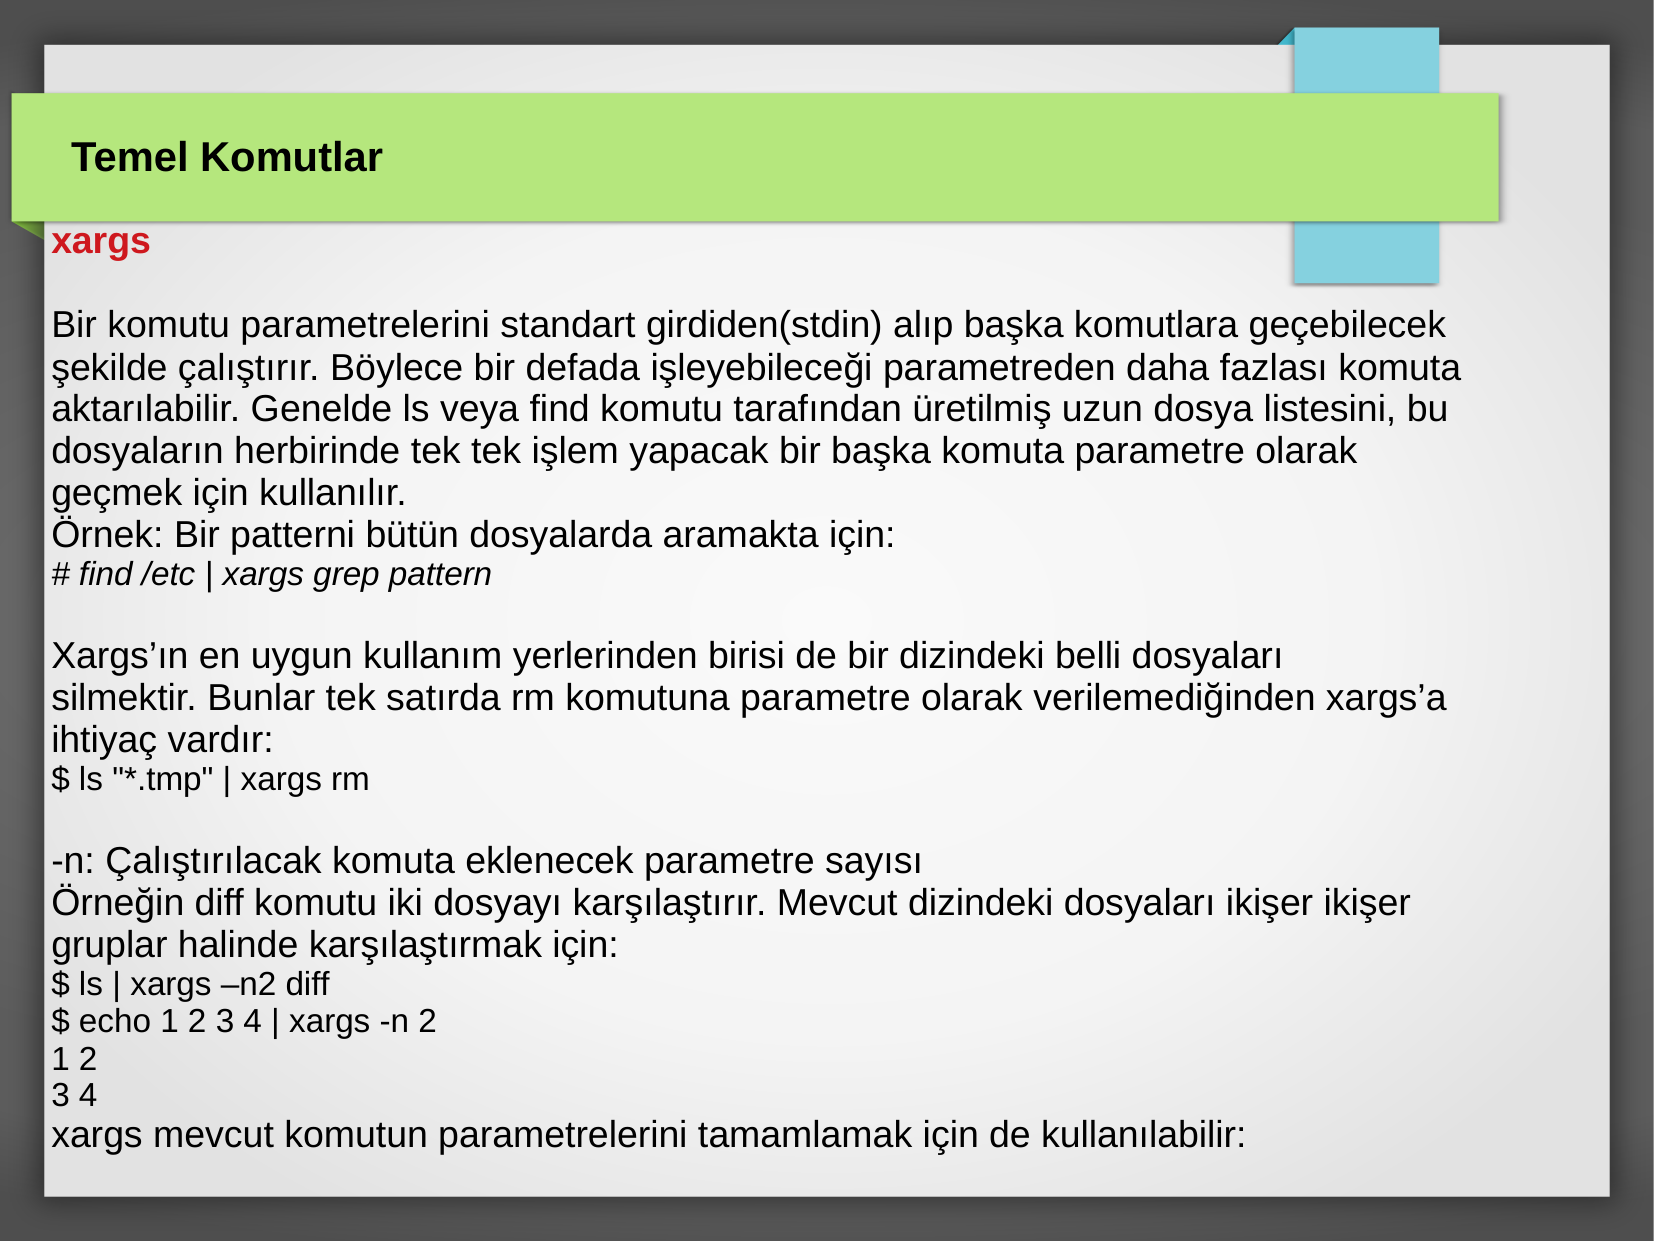

Temel Komutlar
xargs
Bir komutu parametrelerini standart girdiden(stdin) alıp başka komutlara geçebilecek
şekilde çalıştırır. Böylece bir defada işleyebileceği parametreden daha fazlası komuta
aktarılabilir. Genelde ls veya find komutu tarafından üretilmiş uzun dosya listesini, bu
dosyaların herbirinde tek tek işlem yapacak bir başka komuta parametre olarak
geçmek için kullanılır.
Örnek: Bir patterni bütün dosyalarda aramakta için:
# find /etc | xargs grep pattern
Xargs’ın en uygun kullanım yerlerinden birisi de bir dizindeki belli dosyaları
silmektir. Bunlar tek satırda rm komutuna parametre olarak verilemediğinden xargs’a
ihtiyaç vardır:
$ ls "*.tmp" | xargs rm
-n: Çalıştırılacak komuta eklenecek parametre sayısı
Örneğin diff komutu iki dosyayı karşılaştırır. Mevcut dizindeki dosyaları ikişer ikişer
gruplar halinde karşılaştırmak için:
$ ls | xargs –n2 diff
$ echo 1 2 3 4 | xargs -n 2
1 2
3 4
xargs mevcut komutun parametrelerini tamamlamak için de kullanılabilir: